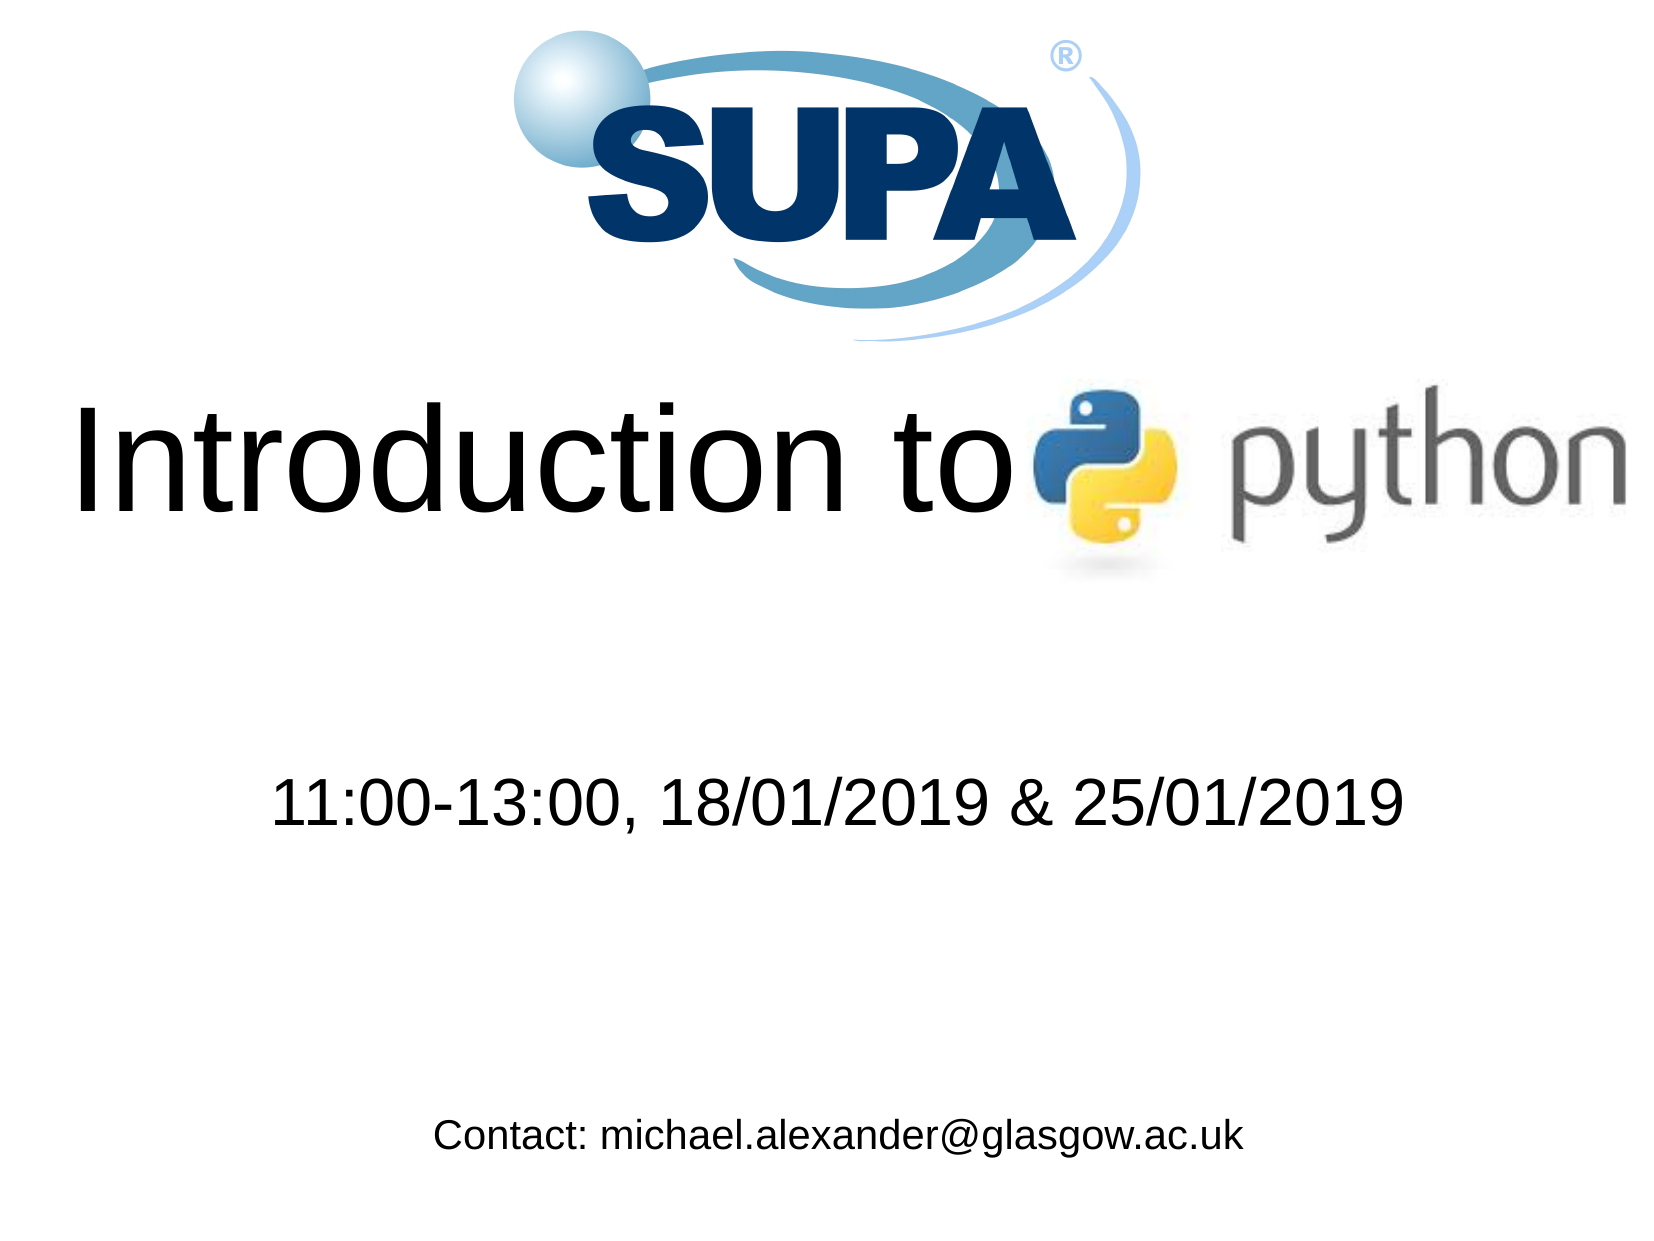

Introduction to
# 11:00-13:00, 18/01/2019 & 25/01/2019
Contact: michael.alexander@glasgow.ac.uk